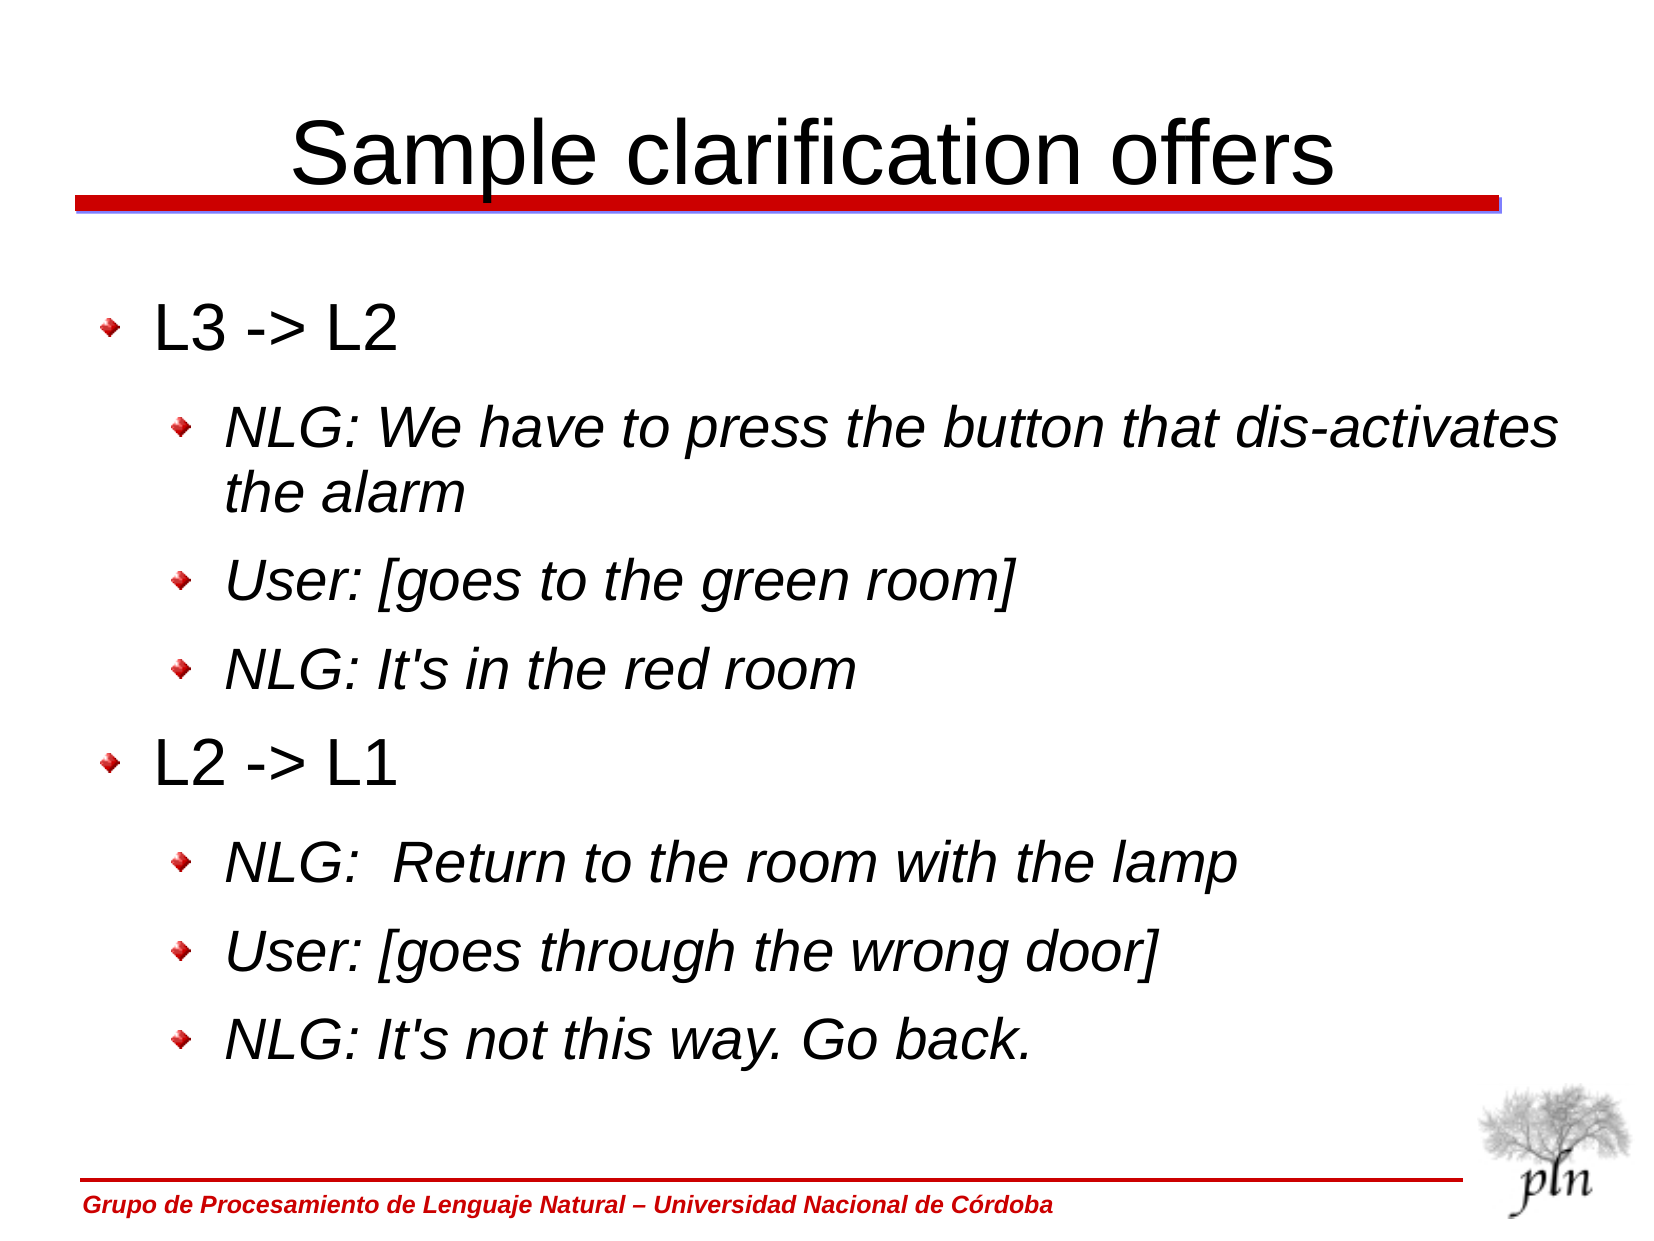

# Sample clarification offers
L3 -> L2
NLG: We have to press the button that dis-activates the alarm
User: [goes to the green room]
NLG: It's in the red room
L2 -> L1
NLG: Return to the room with the lamp
User: [goes through the wrong door]
NLG: It's not this way. Go back.